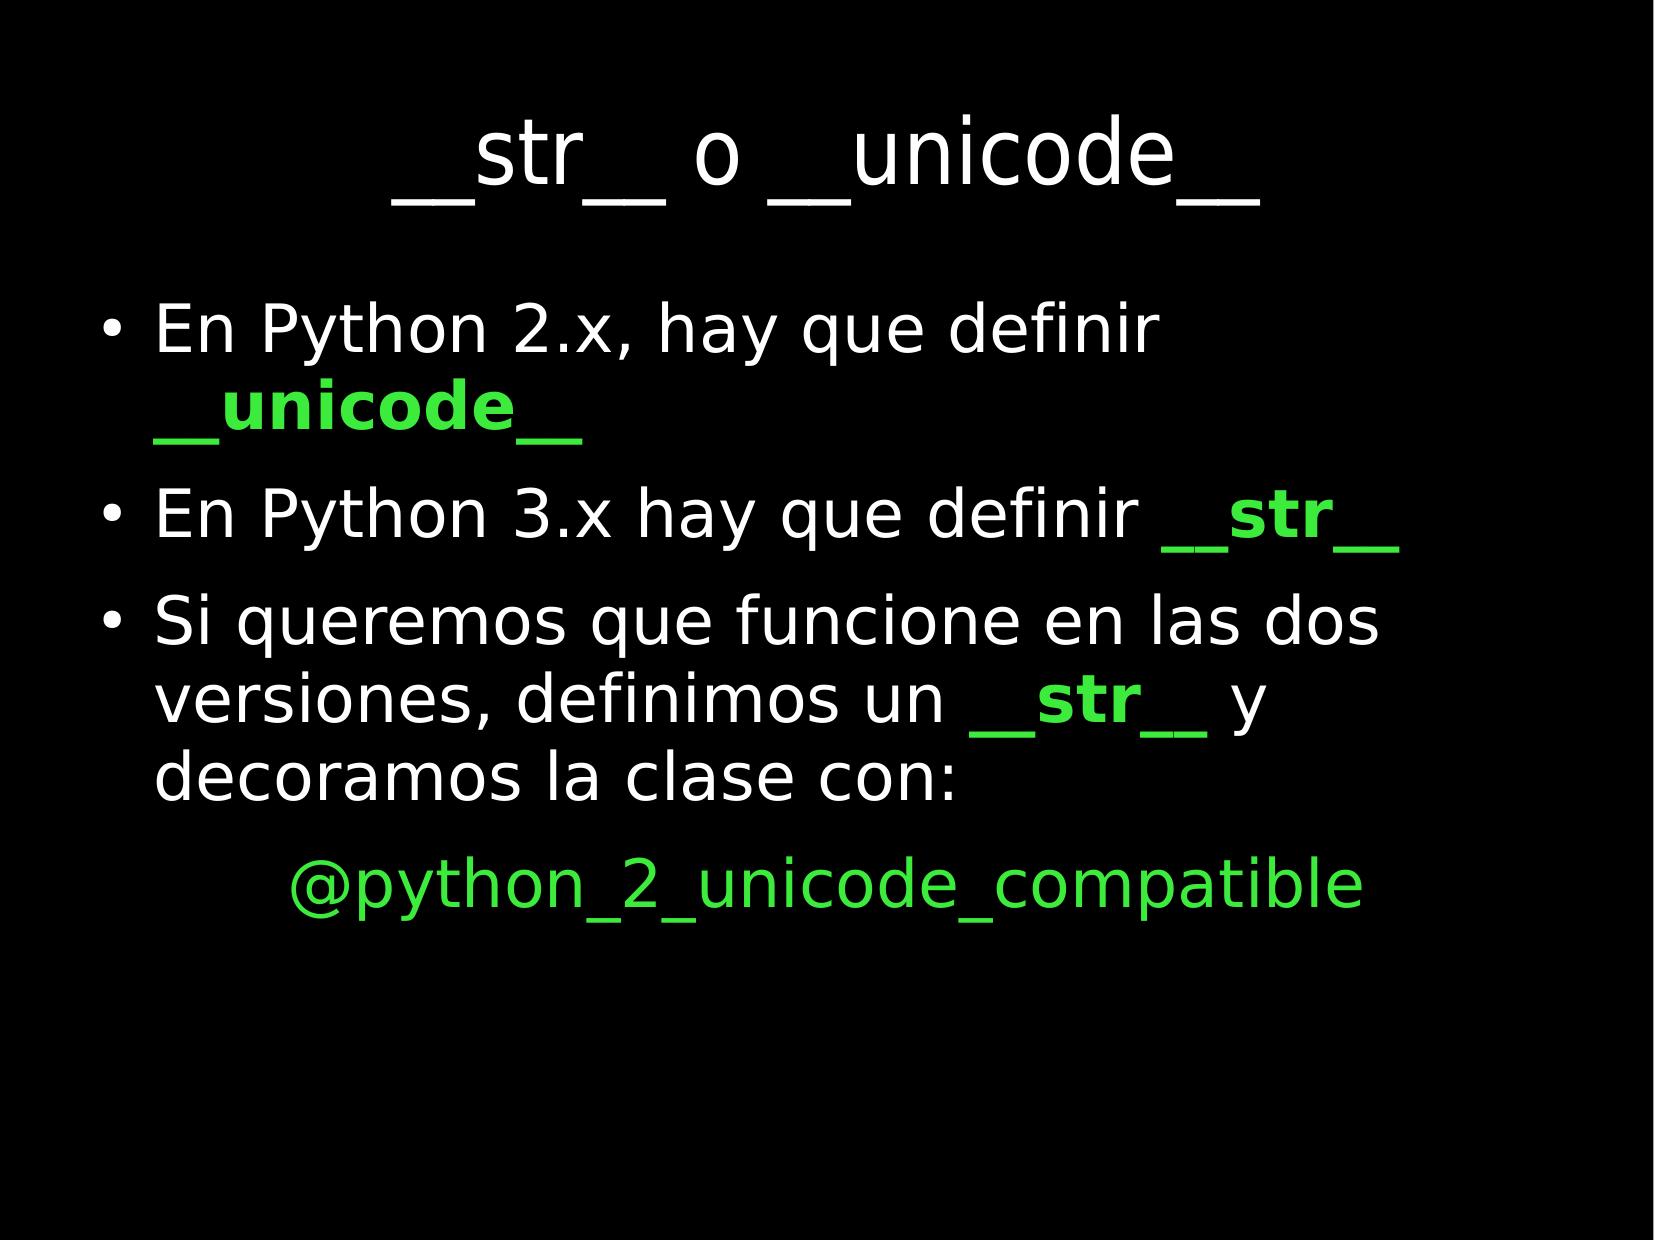

# __str__ o __unicode__
En Python 2.x, hay que definir __unicode__
En Python 3.x hay que definir __str__
Si queremos que funcione en las dos versiones, definimos un __str__ y decoramos la clase con:
@python_2_unicode_compatible